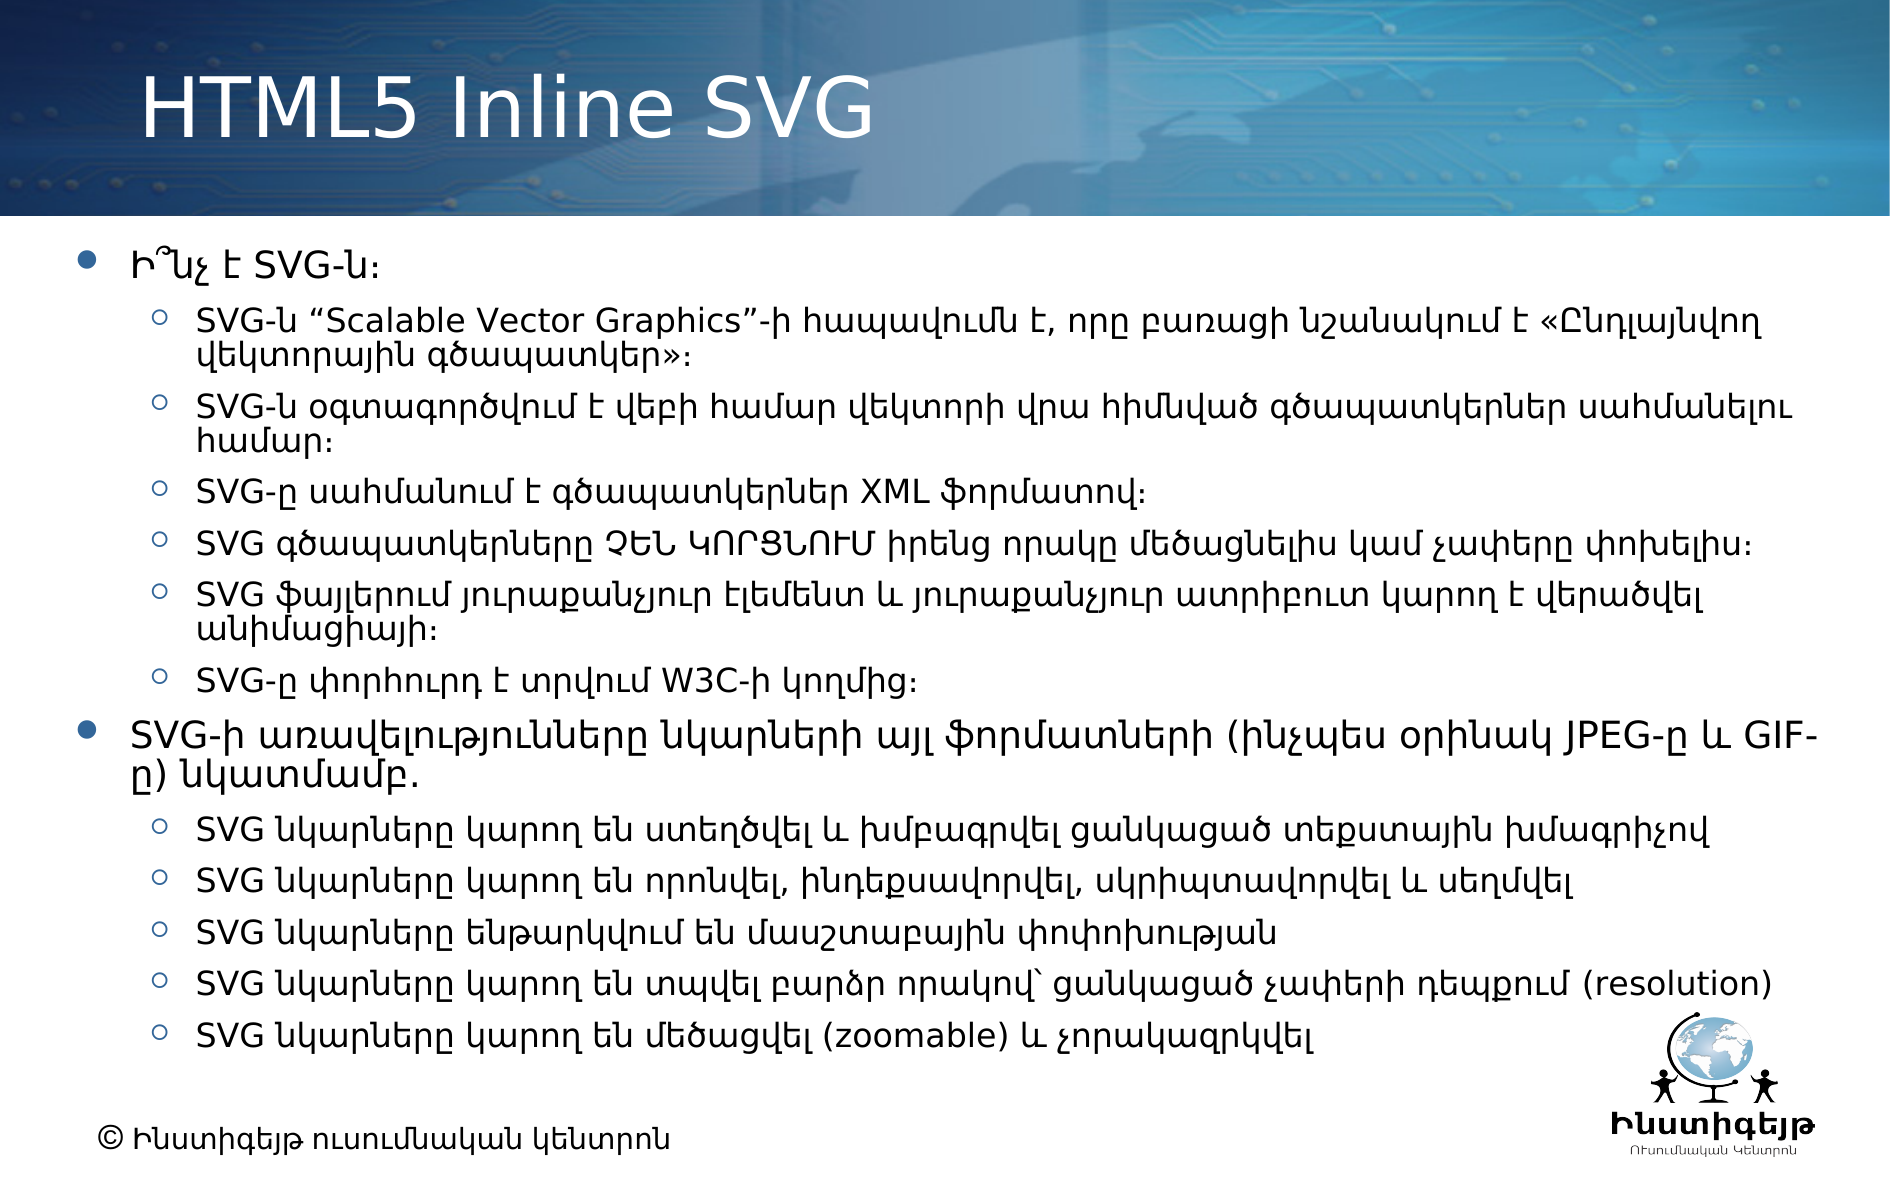

HTML5 Inline SVG
# Ի՞նչ է SVG-ն։
SVG-ն “Scalable Vector Graphics”-ի հապավումն է, որը բառացի նշանակում է «Ընդլայնվող վեկտորային գծապատկեր»։
SVG-ն օգտագործվում է վեբի համար վեկտորի վրա հիմնված գծապատկերներ սահմանելու համար։
SVG-ը սահմանում է գծապատկերներ XML ֆորմատով։
SVG գծապատկերները ՉԵՆ ԿՈՐՑՆՈՒՄ իրենց որակը մեծացնելիս կամ չափերը փոխելիս։
SVG ֆայլերում յուրաքանչյուր էլեմենտ և յուրաքանչյուր ատրիբուտ կարող է վերածվել անիմացիայի։
SVG-ը փորհուրդ է տրվում W3C-ի կողմից։
SVG-ի առավելությունները նկարների այլ ֆորմատների (ինչպես օրինակ JPEG-ը և GIF-ը) նկատմամբ․
SVG նկարները կարող են ստեղծվել և խմբագրվել ցանկացած տեքստային խմագրիչով
SVG նկարները կարող են որոնվել, ինդեքսավորվել, սկրիպտավորվել և սեղմվել
SVG նկարները ենթարկվում են մասշտաբային փոփոխության
SVG նկարները կարող են տպվել բարձր որակով՝ ցանկացած չափերի դեպքում (resolution)
SVG նկարները կարող են մեծացվել (zoomable) և չորակազրկվել